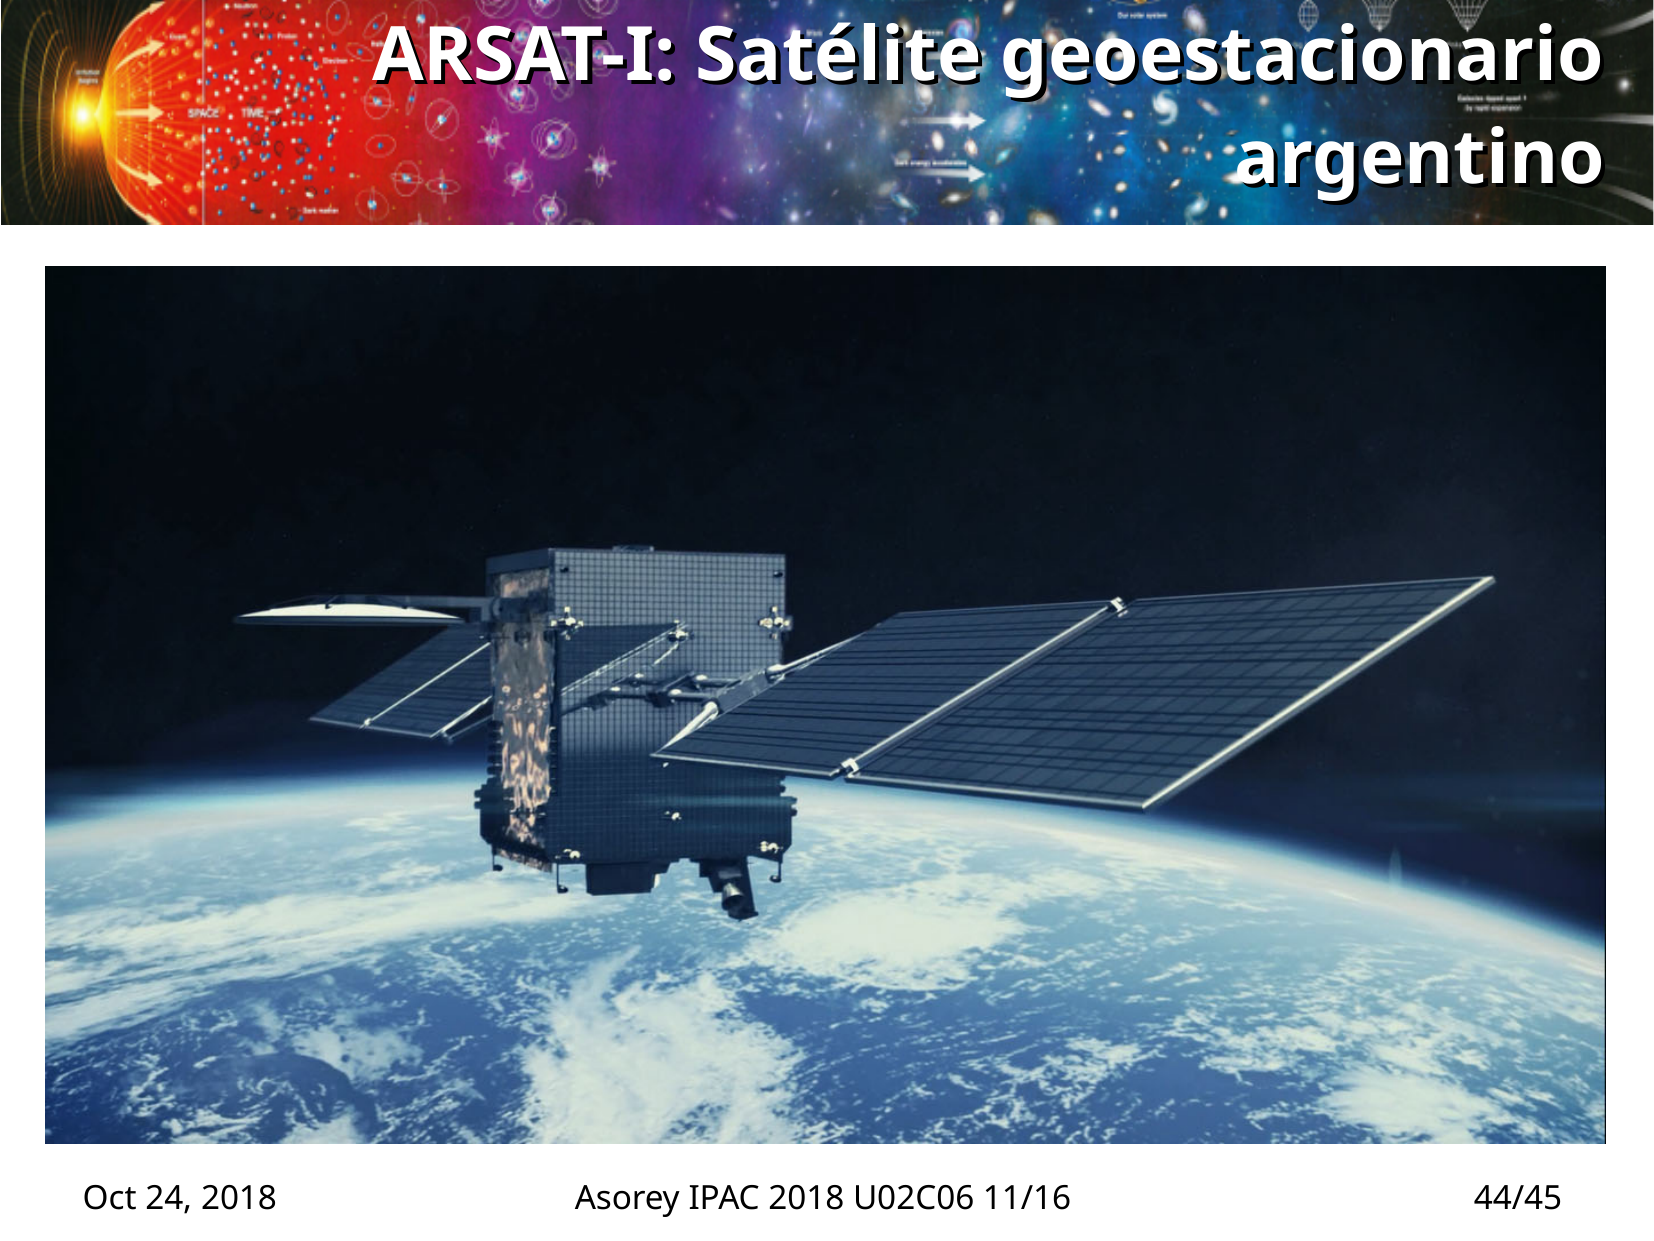

# ARSAT-I: Satélite geoestacionario argentino
Oct 24, 2018
Asorey IPAC 2018 U02C06 11/16
44